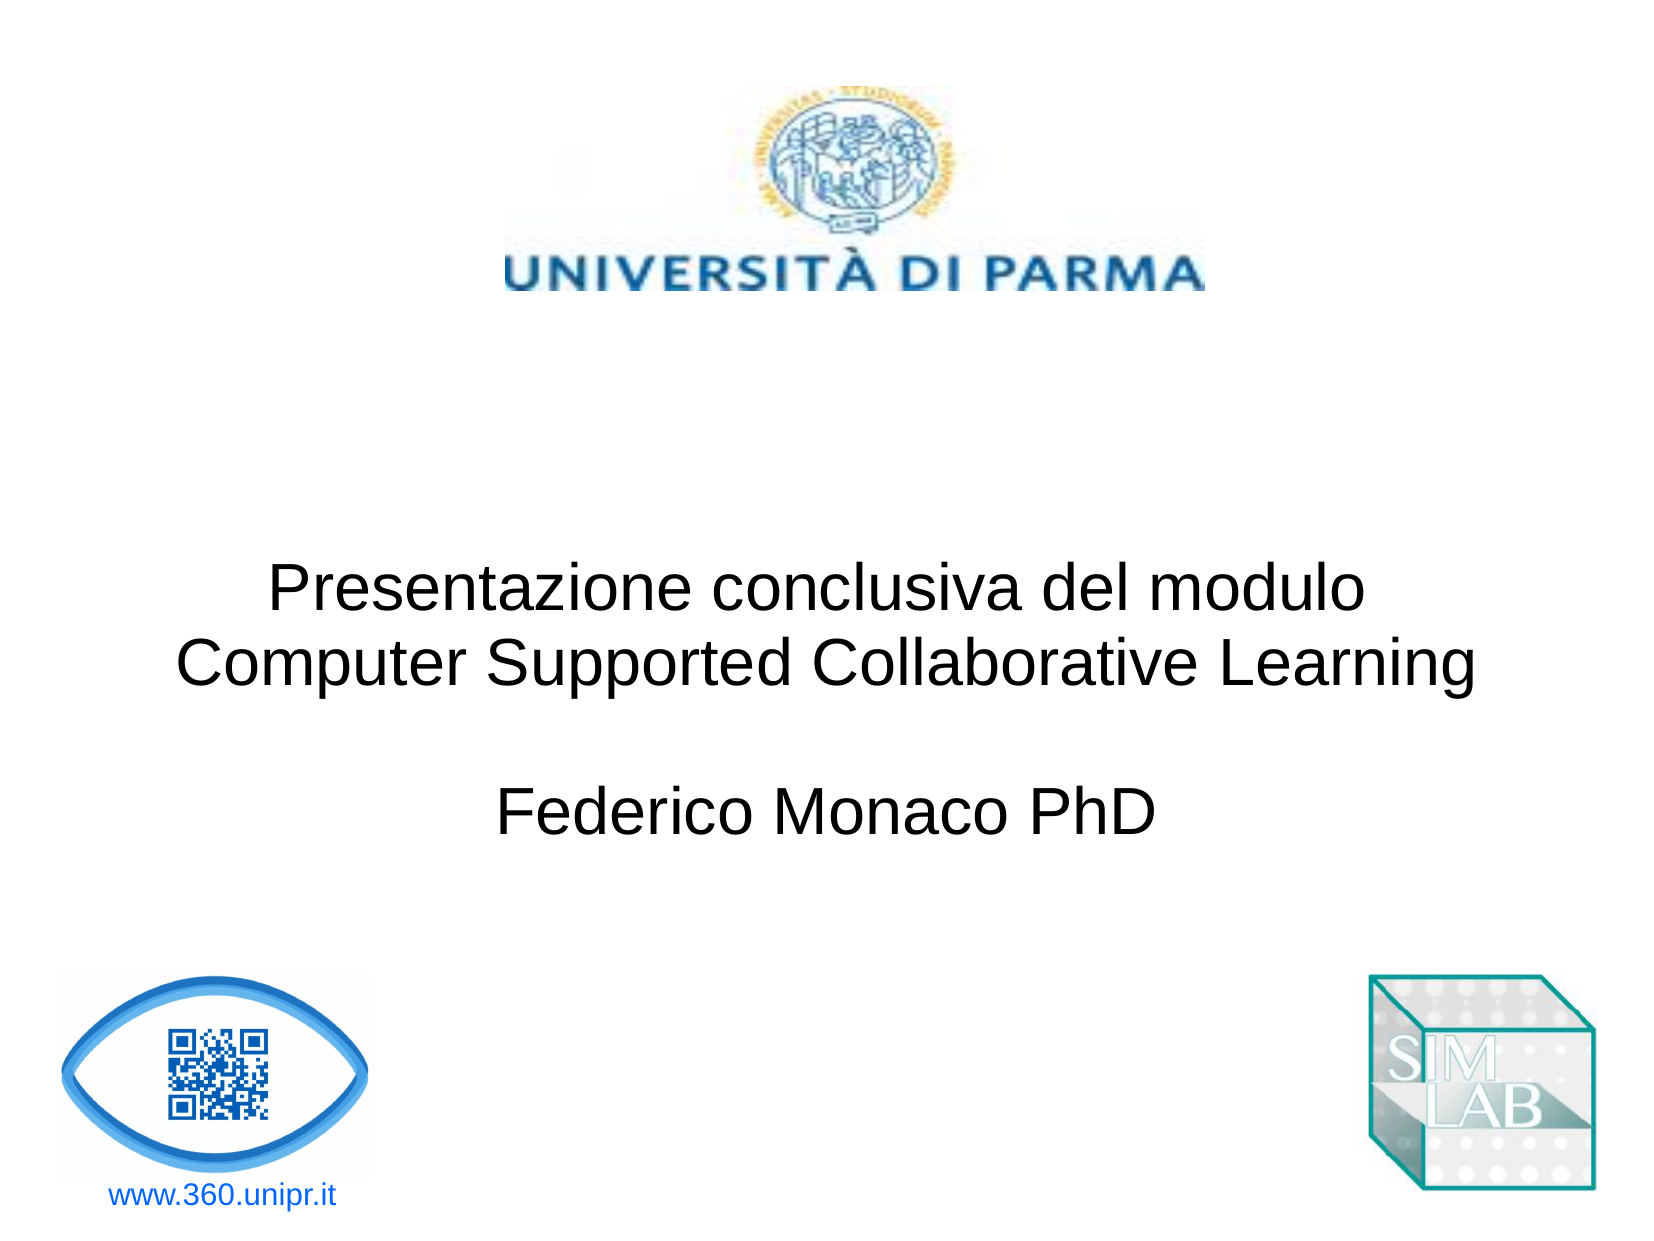

# Presentazione conclusiva del modulo
Computer Supported Collaborative Learning
Federico Monaco PhD
www.360.unipr.it